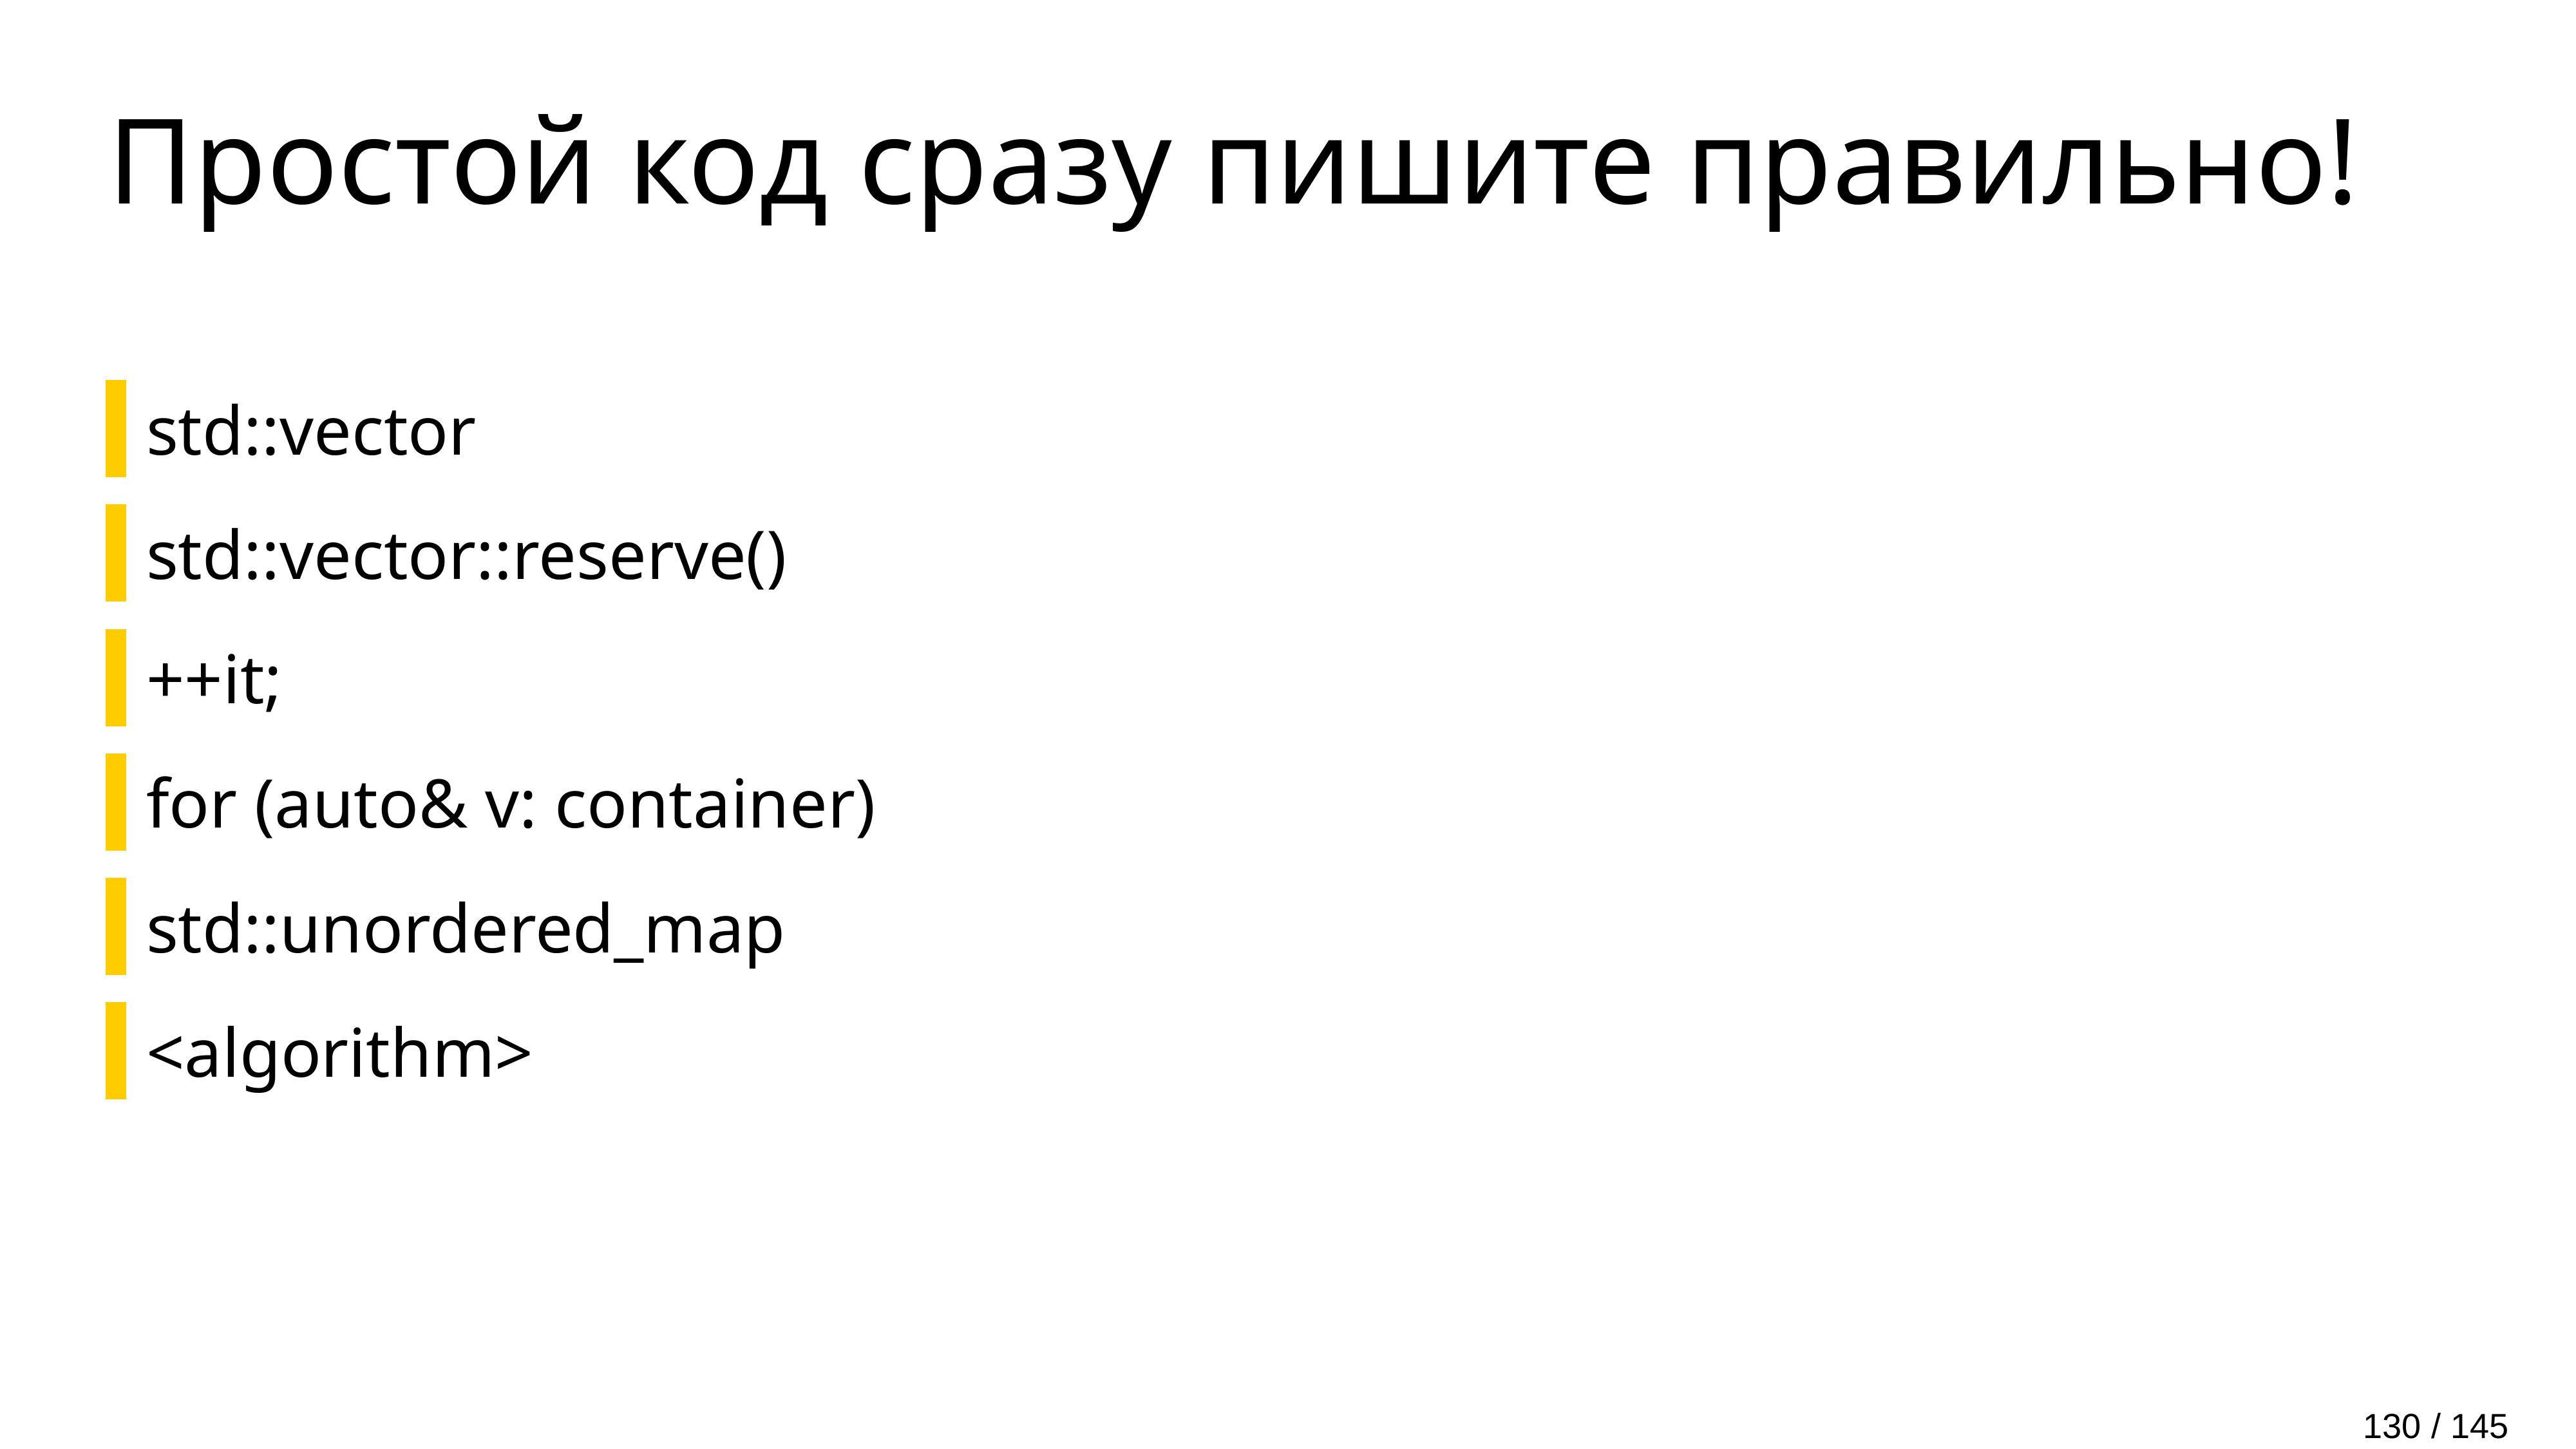

# Простой код сразу пишите правильно!
 std::vector
 std::vector::reserve()
 ++it;
 for (auto& v: container)
 std::unordered_map
 <algorithm>